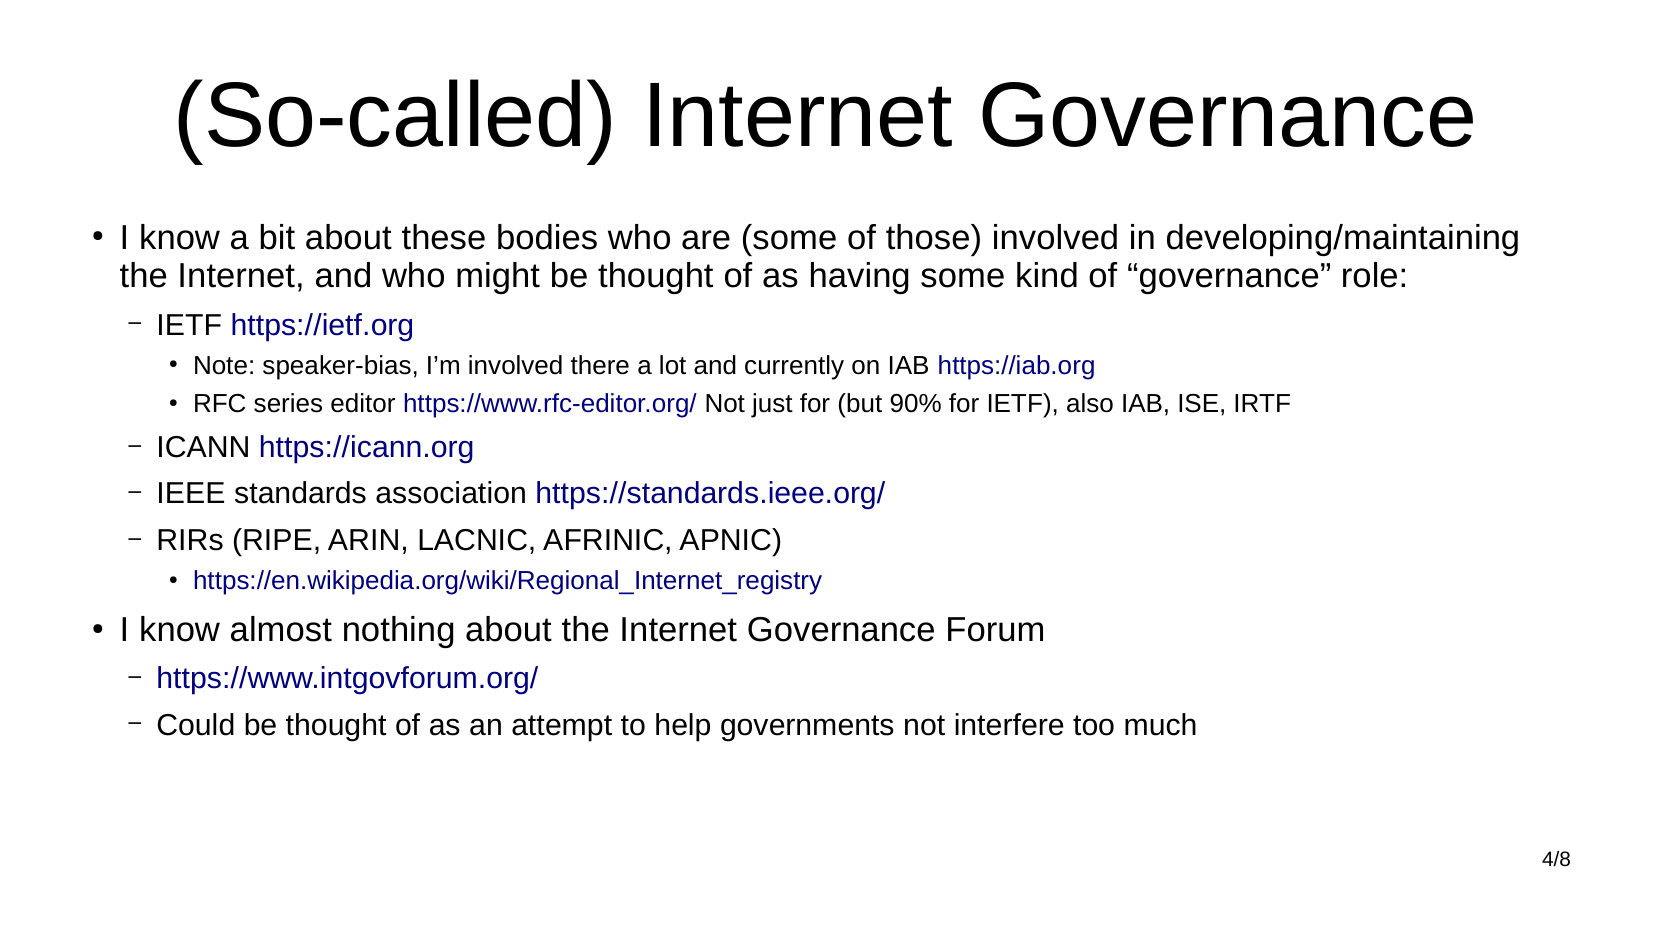

# (So-called) Internet Governance
I know a bit about these bodies who are (some of those) involved in developing/maintaining the Internet, and who might be thought of as having some kind of “governance” role:
IETF https://ietf.org
Note: speaker-bias, I’m involved there a lot and currently on IAB https://iab.org
RFC series editor https://www.rfc-editor.org/ Not just for (but 90% for IETF), also IAB, ISE, IRTF
ICANN https://icann.org
IEEE standards association https://standards.ieee.org/
RIRs (RIPE, ARIN, LACNIC, AFRINIC, APNIC)
https://en.wikipedia.org/wiki/Regional_Internet_registry
I know almost nothing about the Internet Governance Forum
https://www.intgovforum.org/
Could be thought of as an attempt to help governments not interfere too much
4